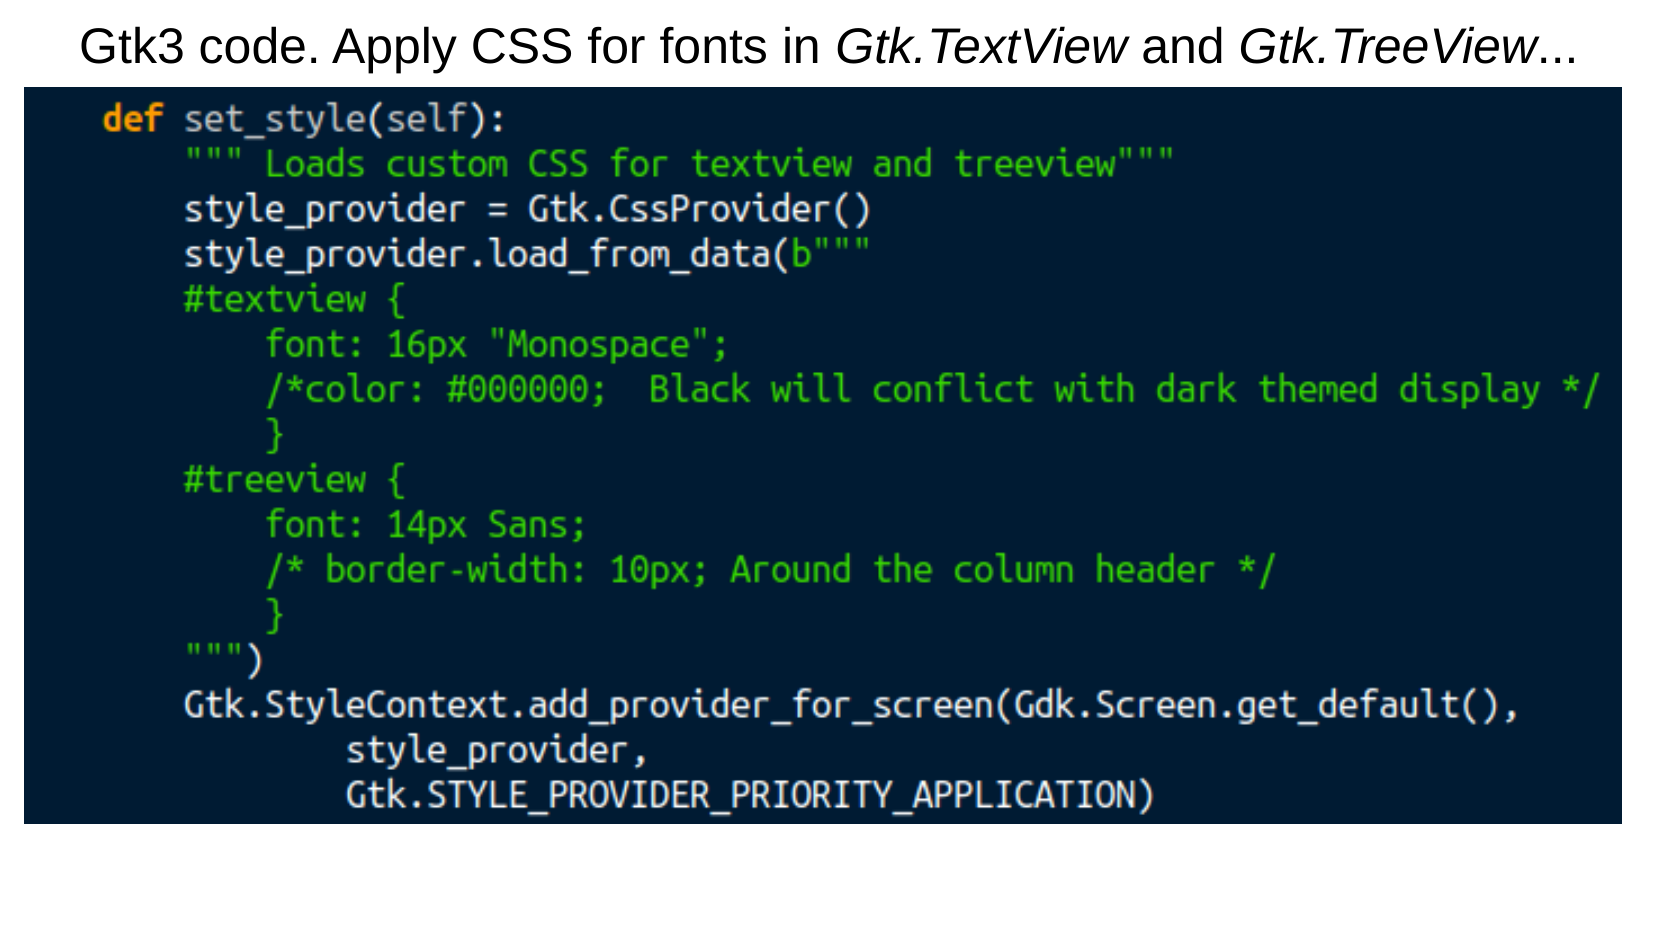

# Gtk3 code. Apply CSS for fonts in Gtk.TextView and Gtk.TreeView...